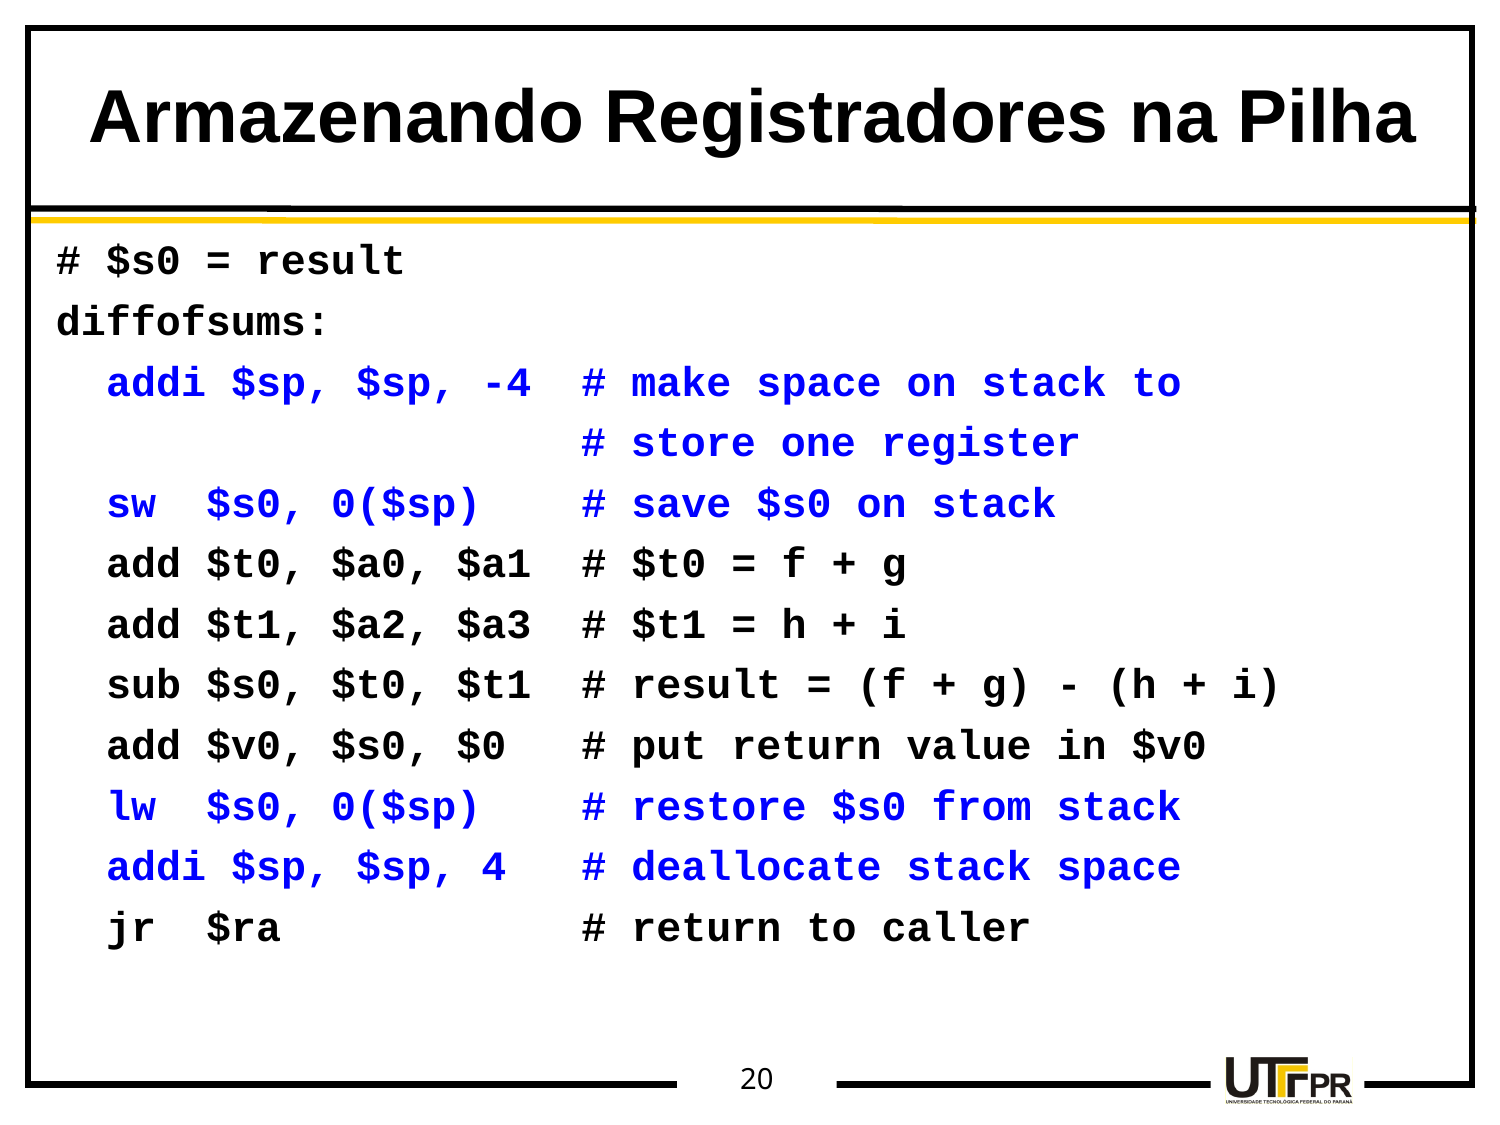

Armazenando Registradores na Pilha
# # $s0 = result
diffofsums:
 addi $sp, $sp, -4 # make space on stack to
				 # store one register
 sw $s0, 0($sp) # save $s0 on stack
 add $t0, $a0, $a1 # $t0 = f + g
 add $t1, $a2, $a3 # $t1 = h + i
 sub $s0, $t0, $t1 # result = (f + g) - (h + i)
 add $v0, $s0, $0 # put return value in $v0
 lw $s0, 0($sp) # restore $s0 from stack
 addi $sp, $sp, 4 # deallocate stack space
 jr $ra # return to caller